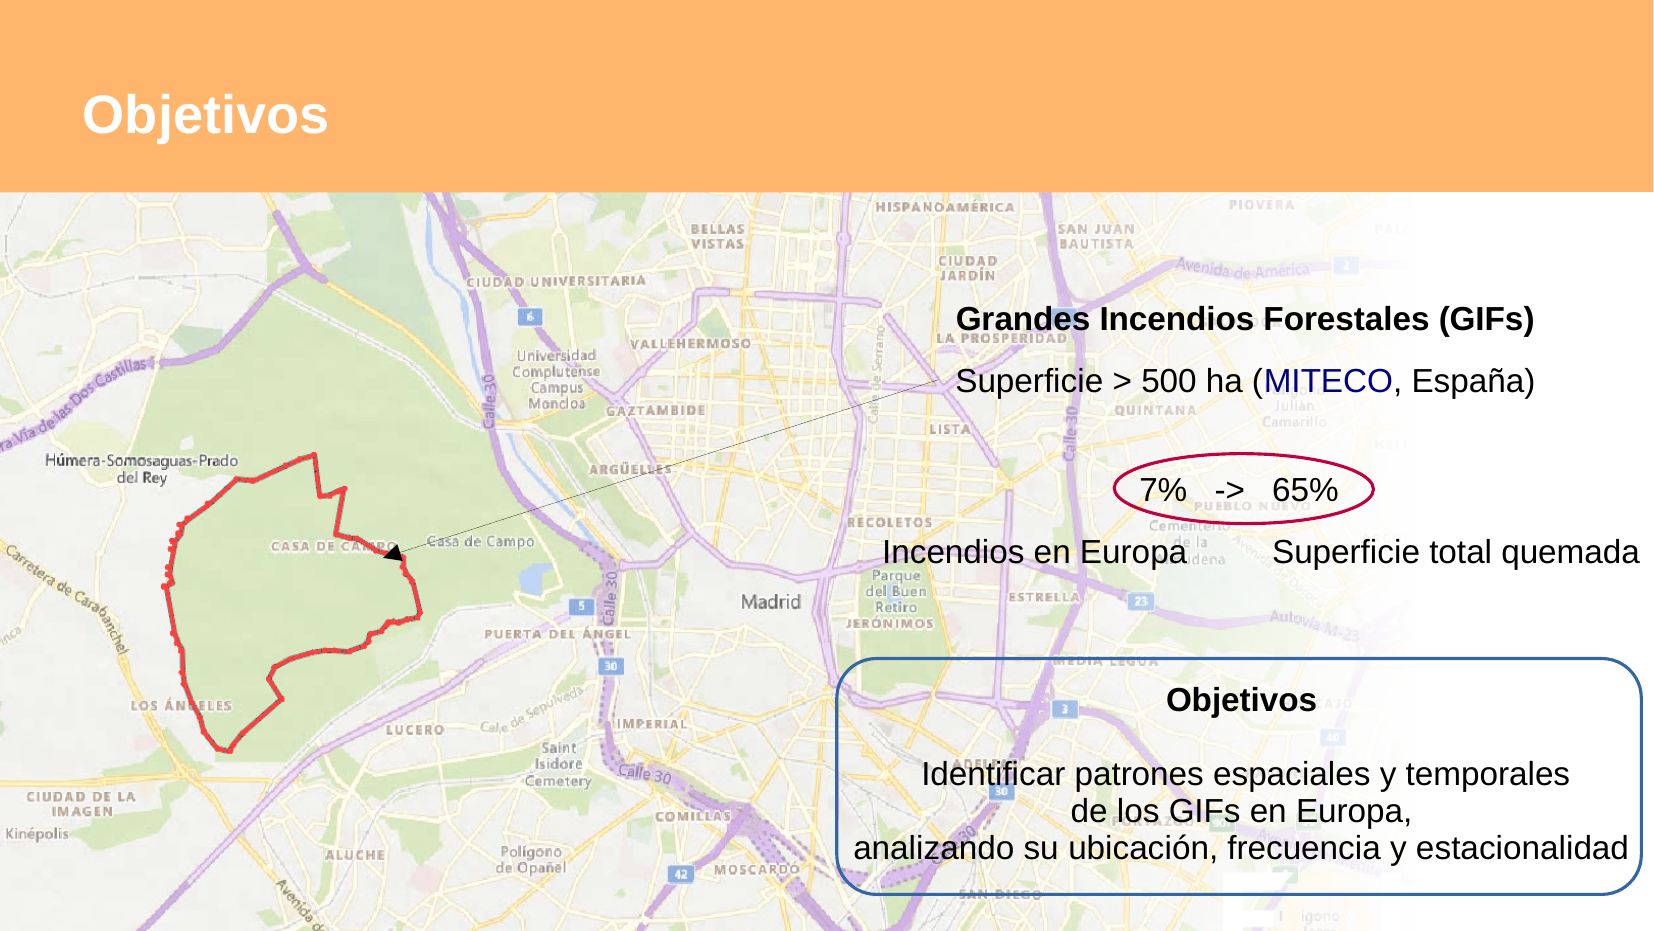

# Objetivos
Grandes Incendios Forestales (GIFs)
Superficie > 500 ha (MITECO, España)
| 7% | -> | 65% |
| --- | --- | --- |
| Incendios en Europa | | Superficie total quemada |
Objetivos
 Identificar patrones espaciales y temporales
de los GIFs en Europa,
analizando su ubicación, frecuencia y estacionalidad